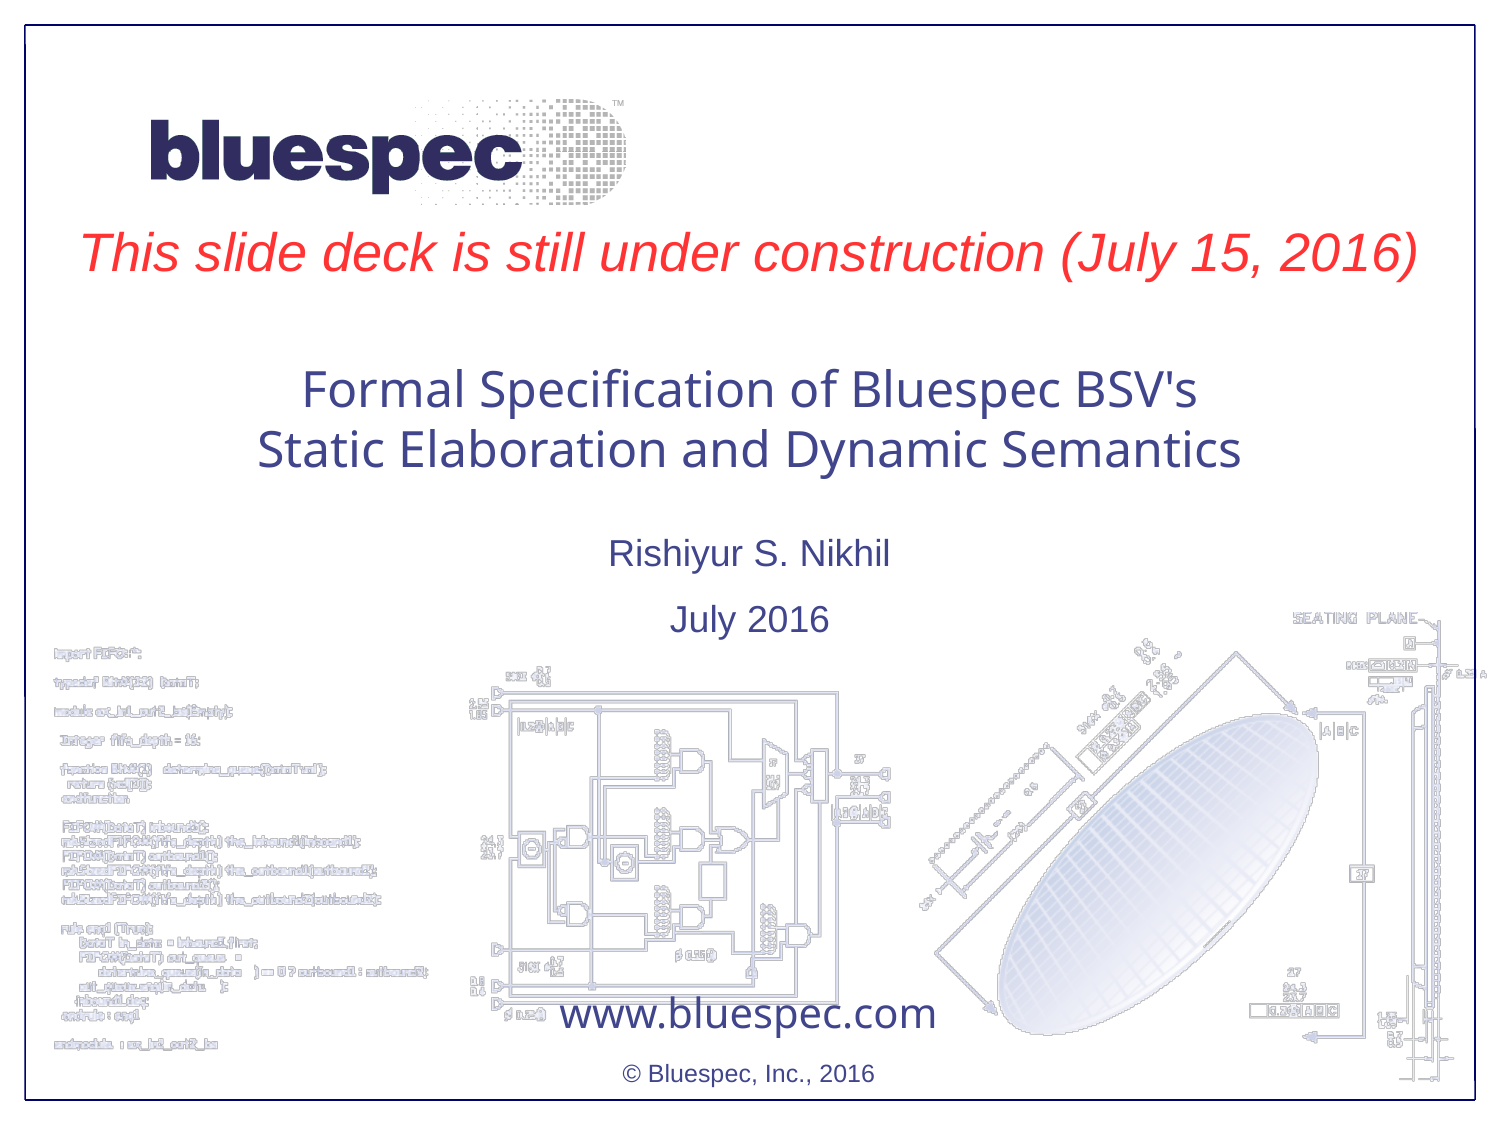

This slide deck is still under construction (July 15, 2016)
# Formal Specification of Bluespec BSV's
Static Elaboration and Dynamic Semantics
Rishiyur S. Nikhil
July 2016
www.bluespec.com
© Bluespec, Inc., 2016